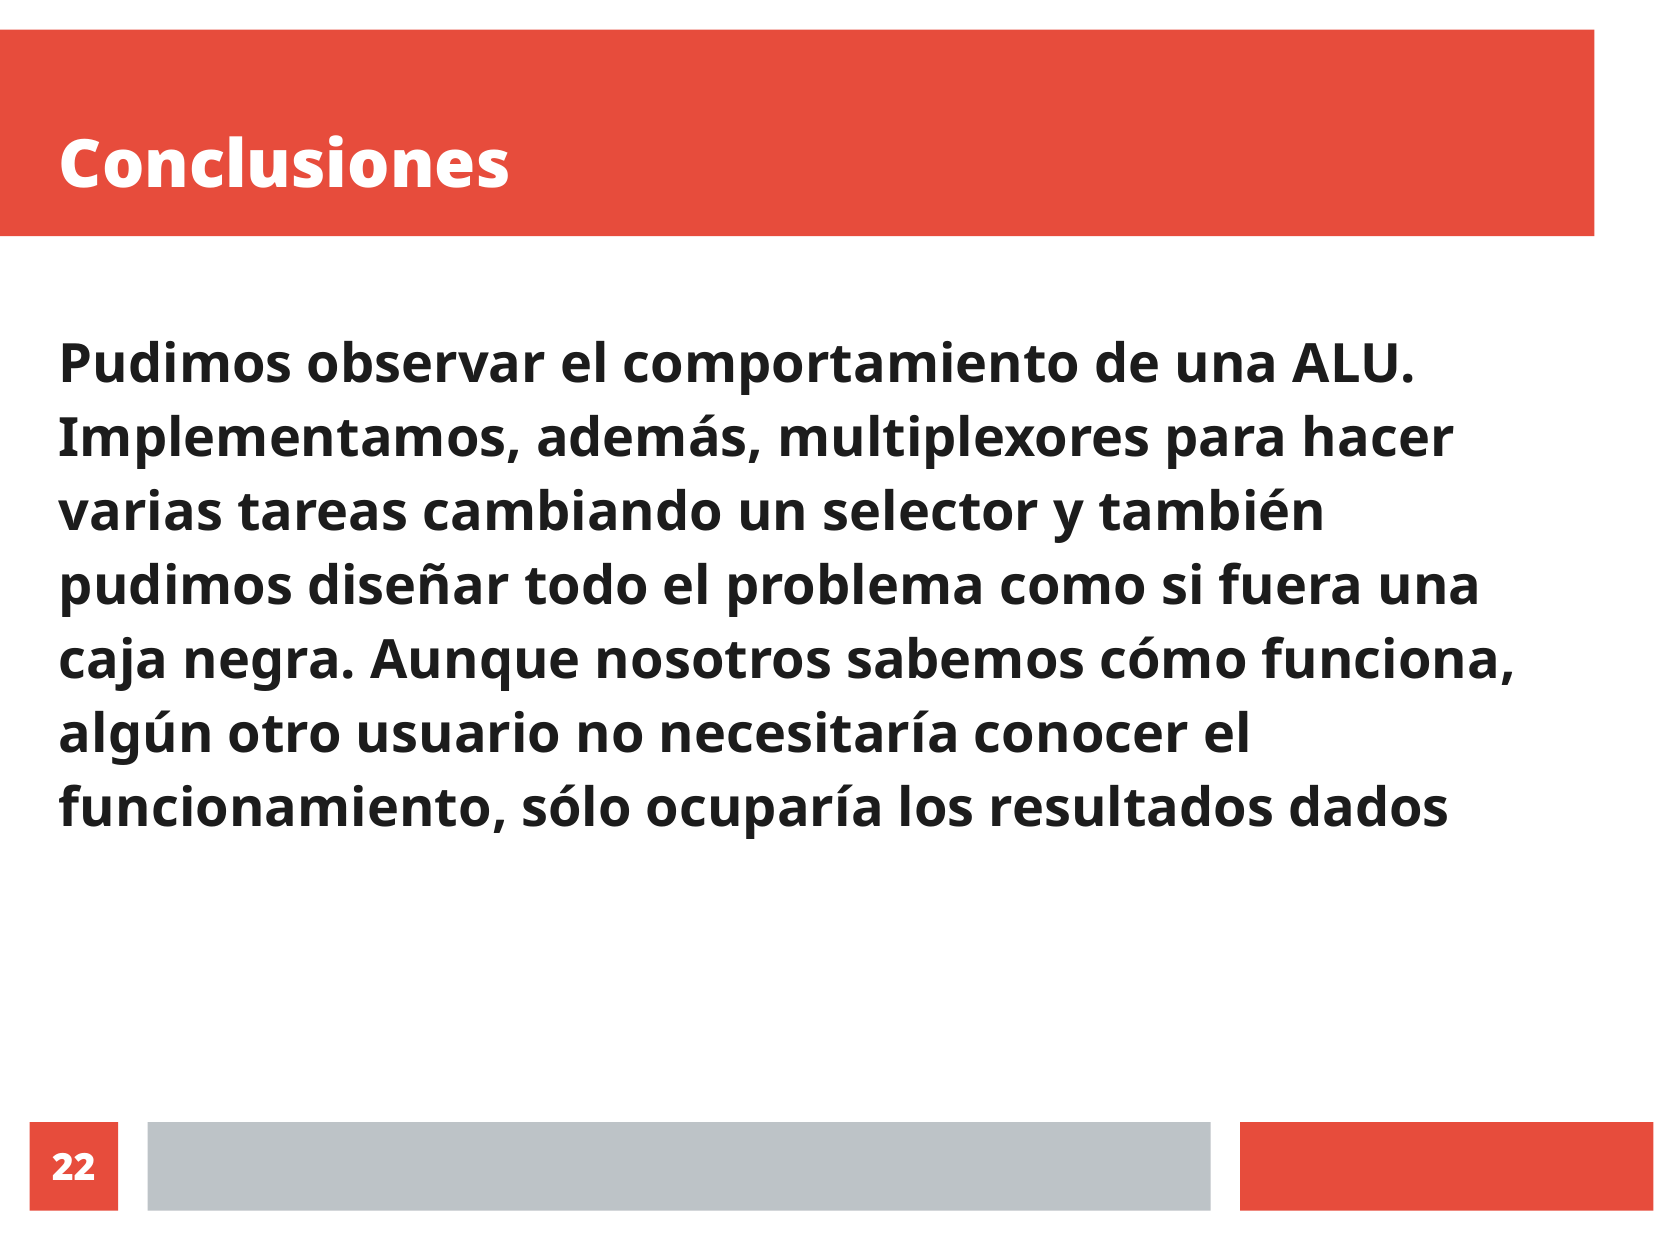

# Conclusiones
Pudimos observar el comportamiento de una ALU. Implementamos, además, multiplexores para hacer varias tareas cambiando un selector y también pudimos diseñar todo el problema como si fuera una caja negra. Aunque nosotros sabemos cómo funciona, algún otro usuario no necesitaría conocer el funcionamiento, sólo ocuparía los resultados dados
22